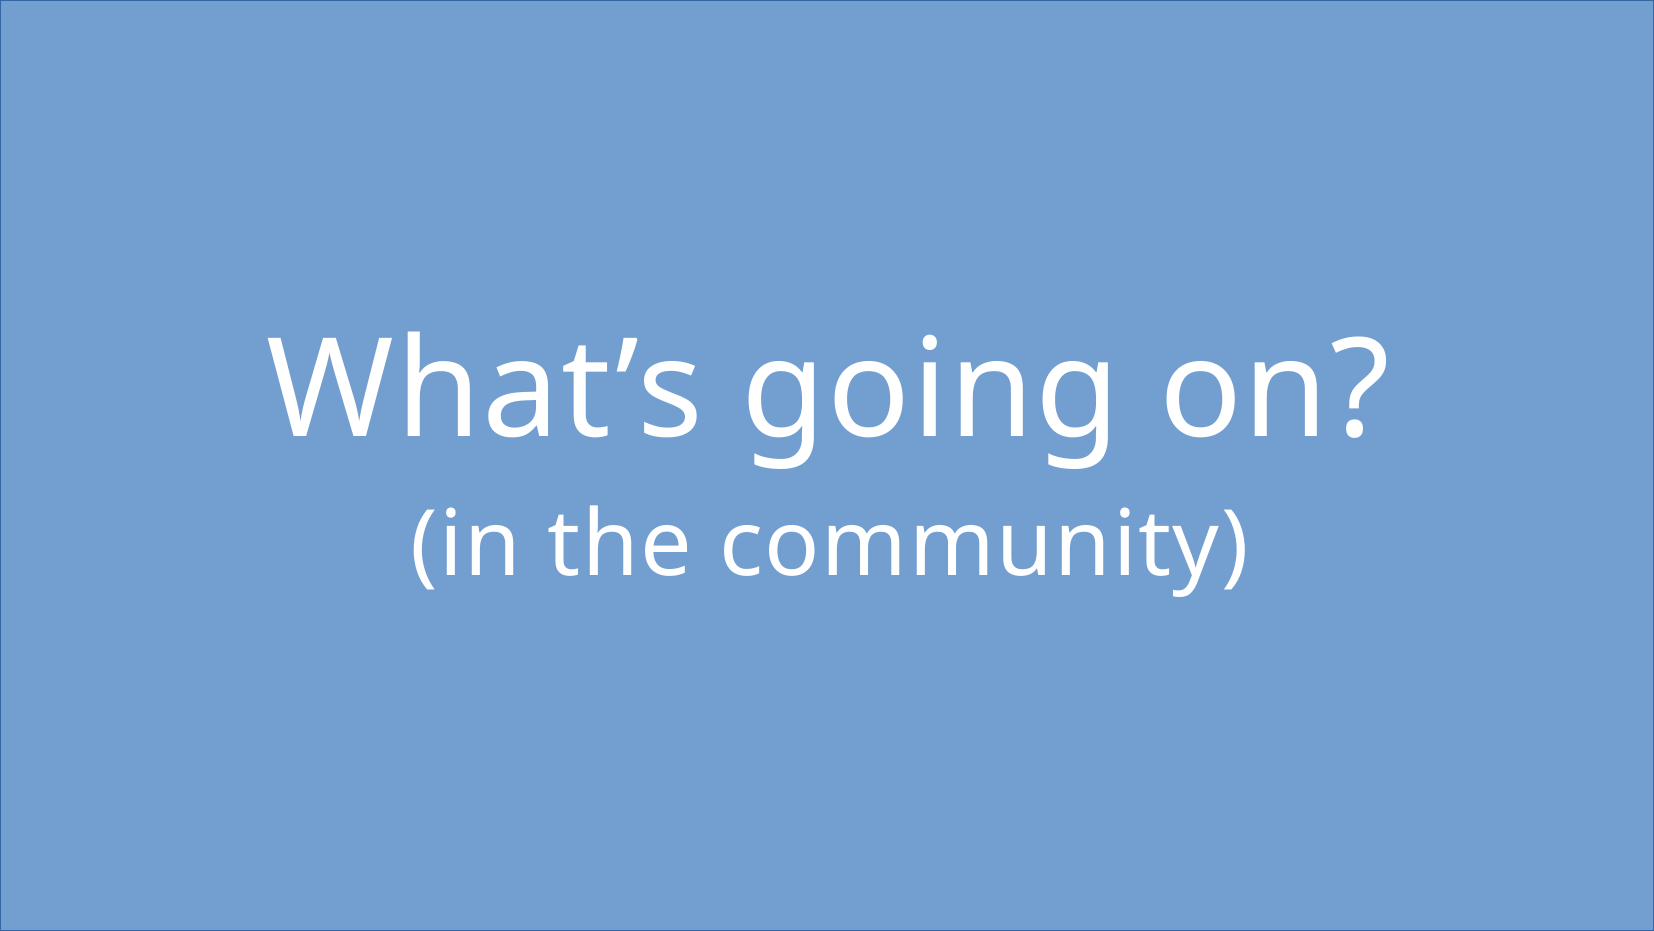

# What’s going on? (in the community)